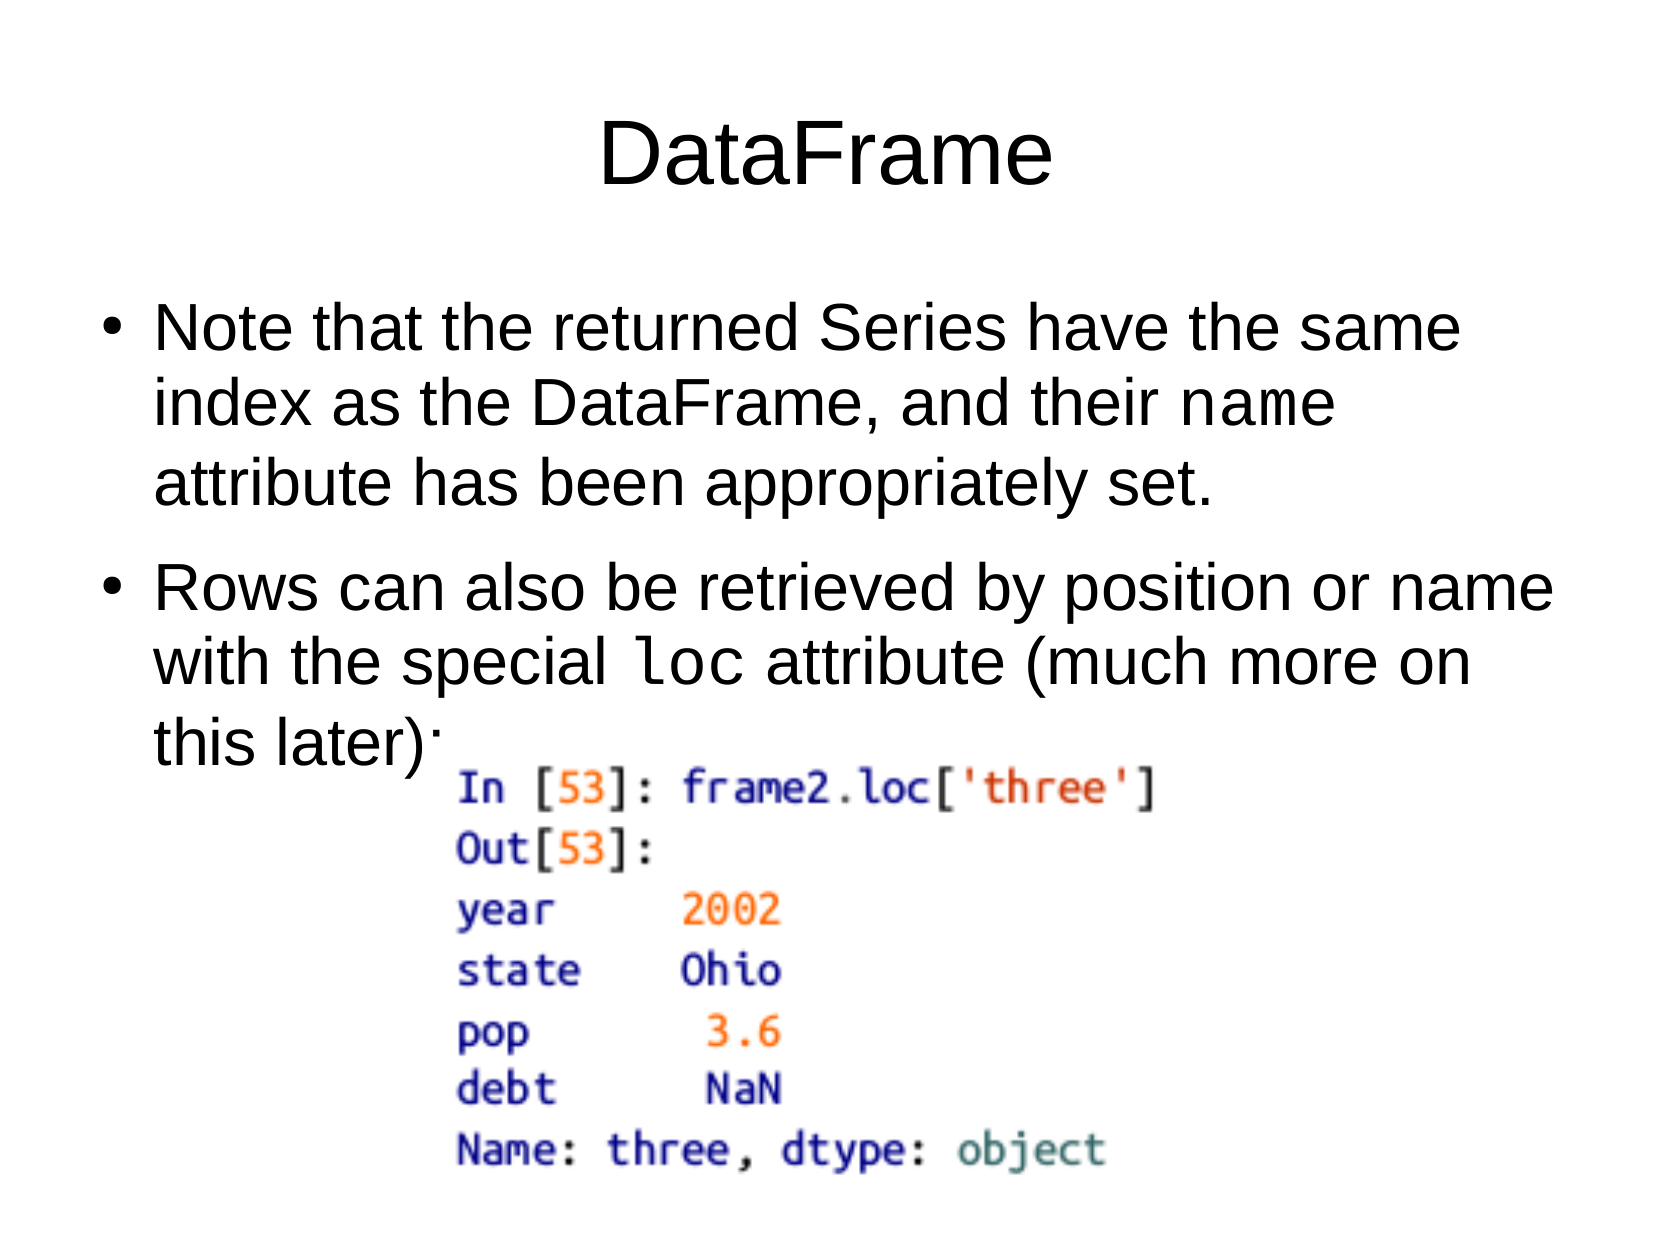

# DataFrame
Note that the returned Series have the same index as the DataFrame, and their name attribute has been appropriately set.
Rows can also be retrieved by position or name with the special loc attribute (much more on this later):